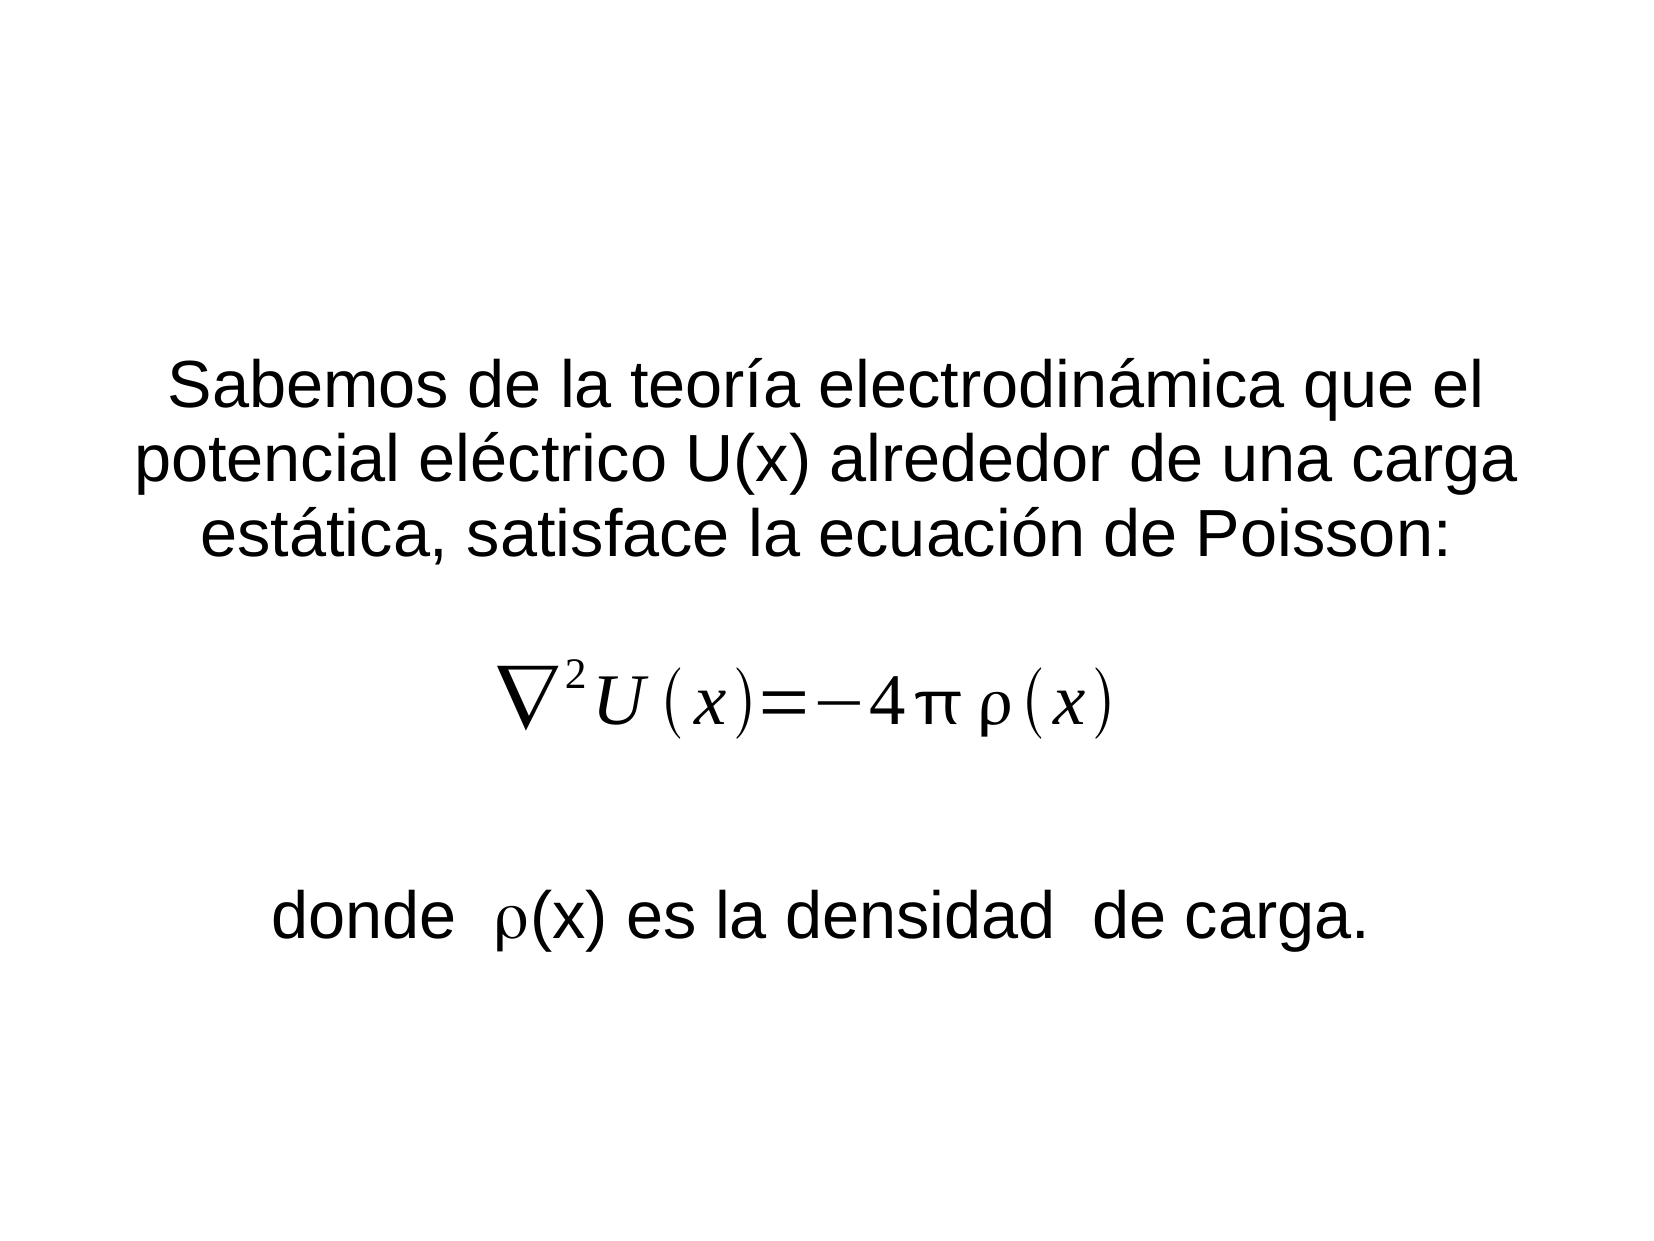

#
Sabemos de la teoría electrodinámica que el potencial eléctrico U(x) alrededor de una carga estática, satisface la ecuación de Poisson:
donde r(x) es la densidad de carga.